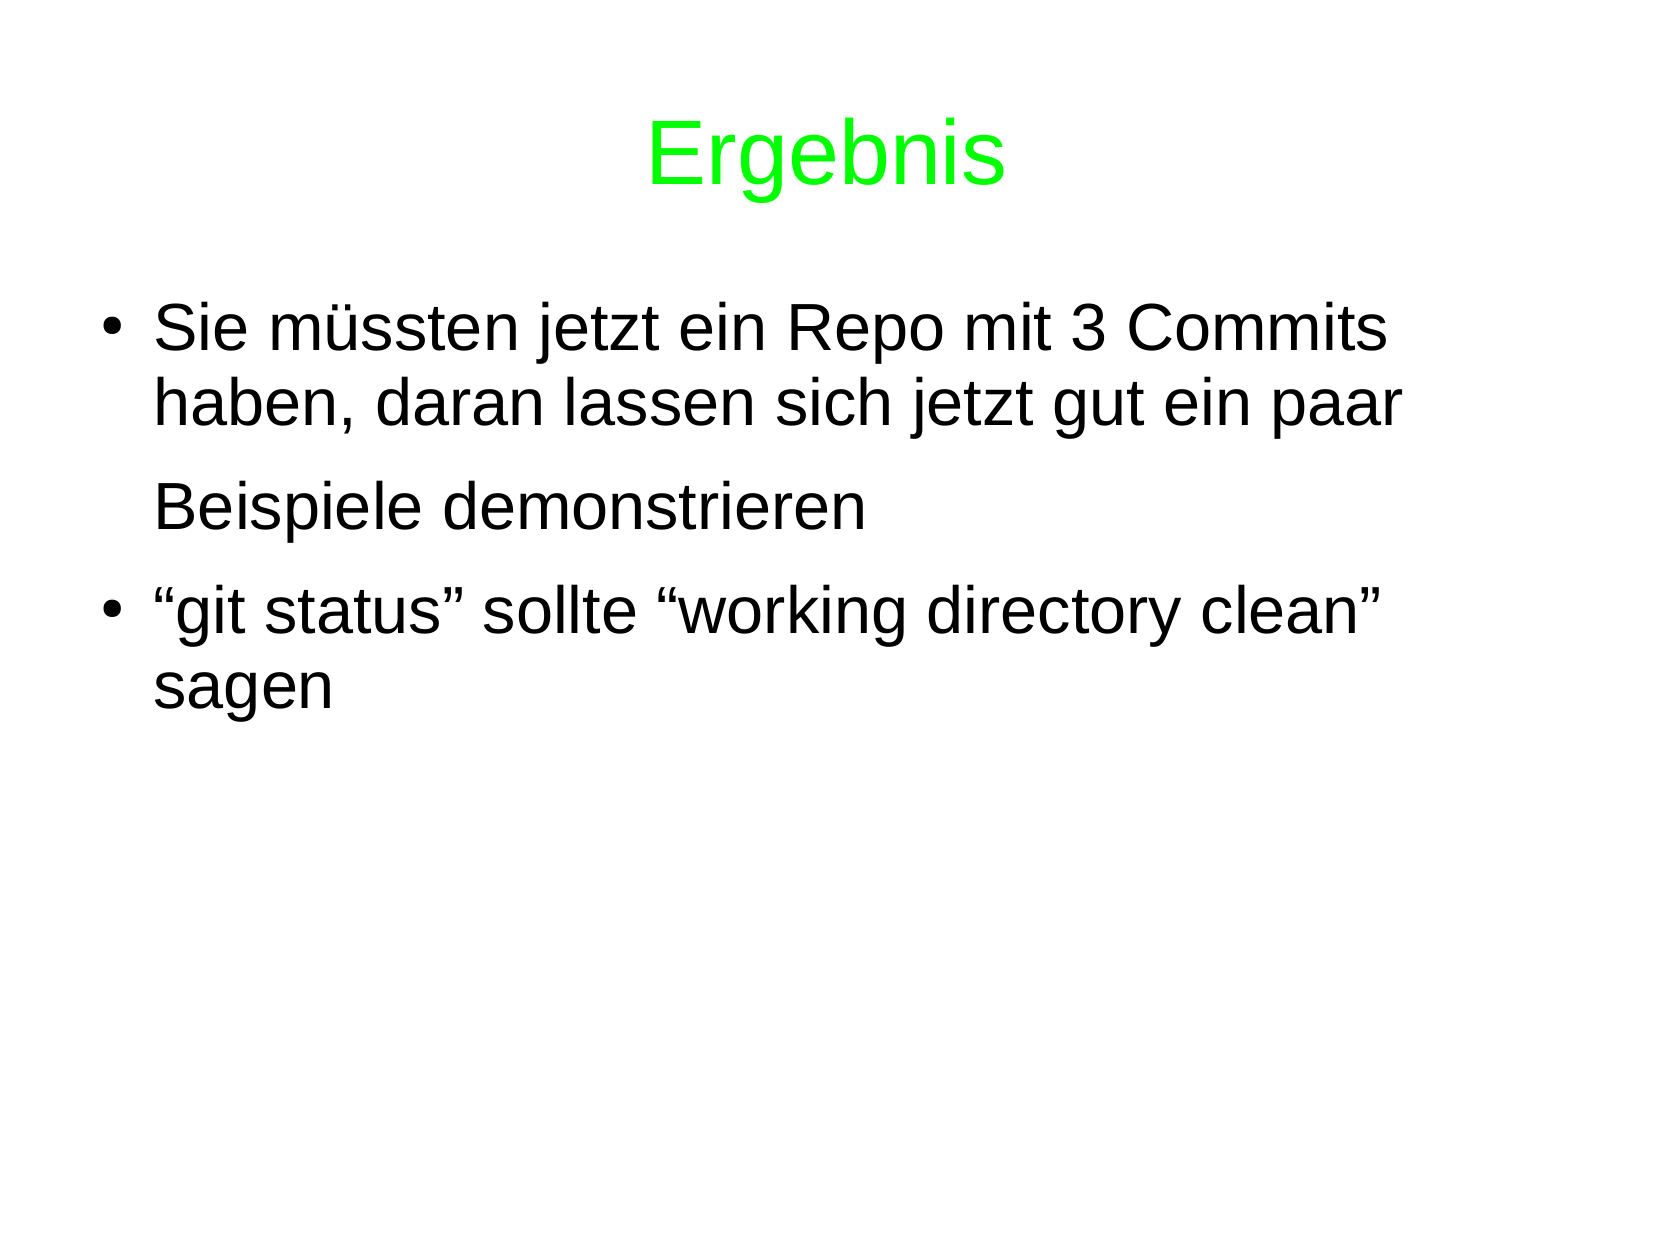

# Ergebnis
Sie müssten jetzt ein Repo mit 3 Commits haben, daran lassen sich jetzt gut ein paar
Beispiele demonstrieren
“git status” sollte “working directory clean” sagen